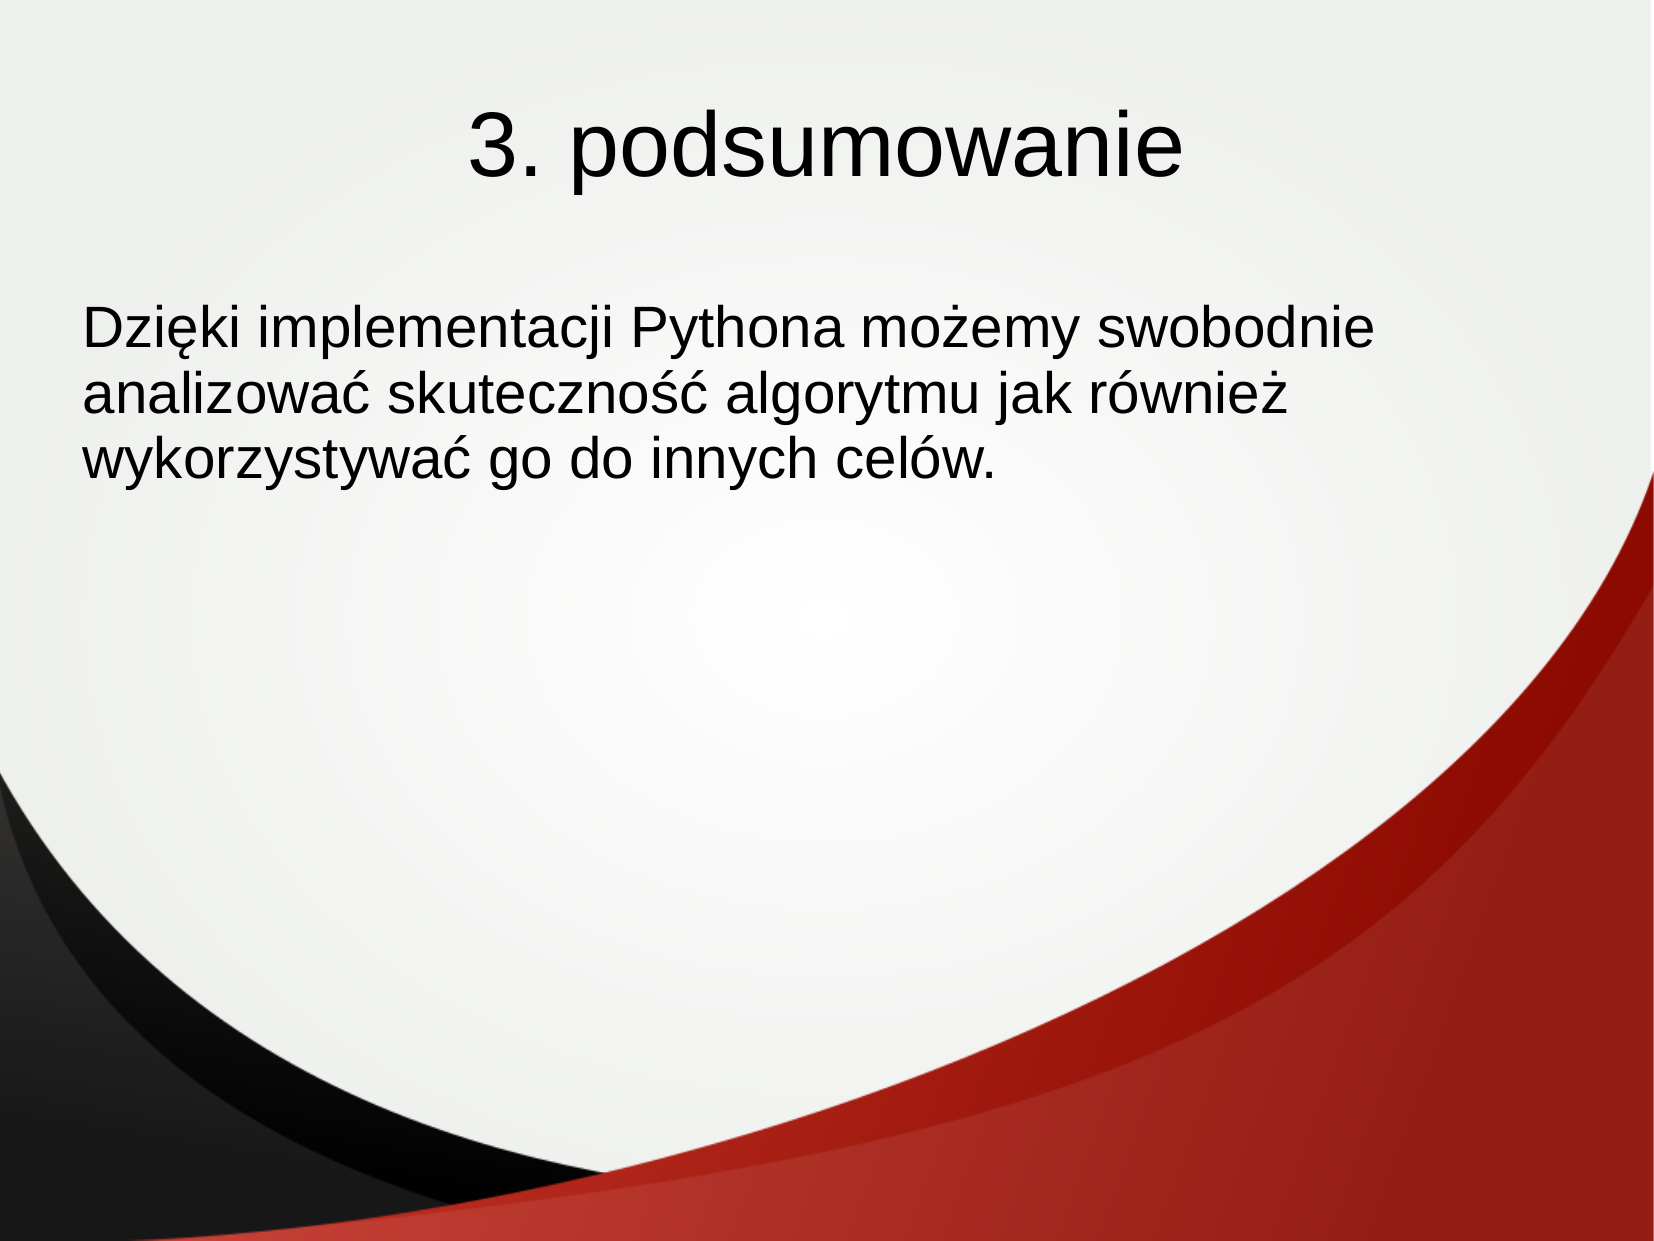

# 3. podsumowanie
Dzięki implementacji Pythona możemy swobodnie analizować skuteczność algorytmu jak również wykorzystywać go do innych celów.